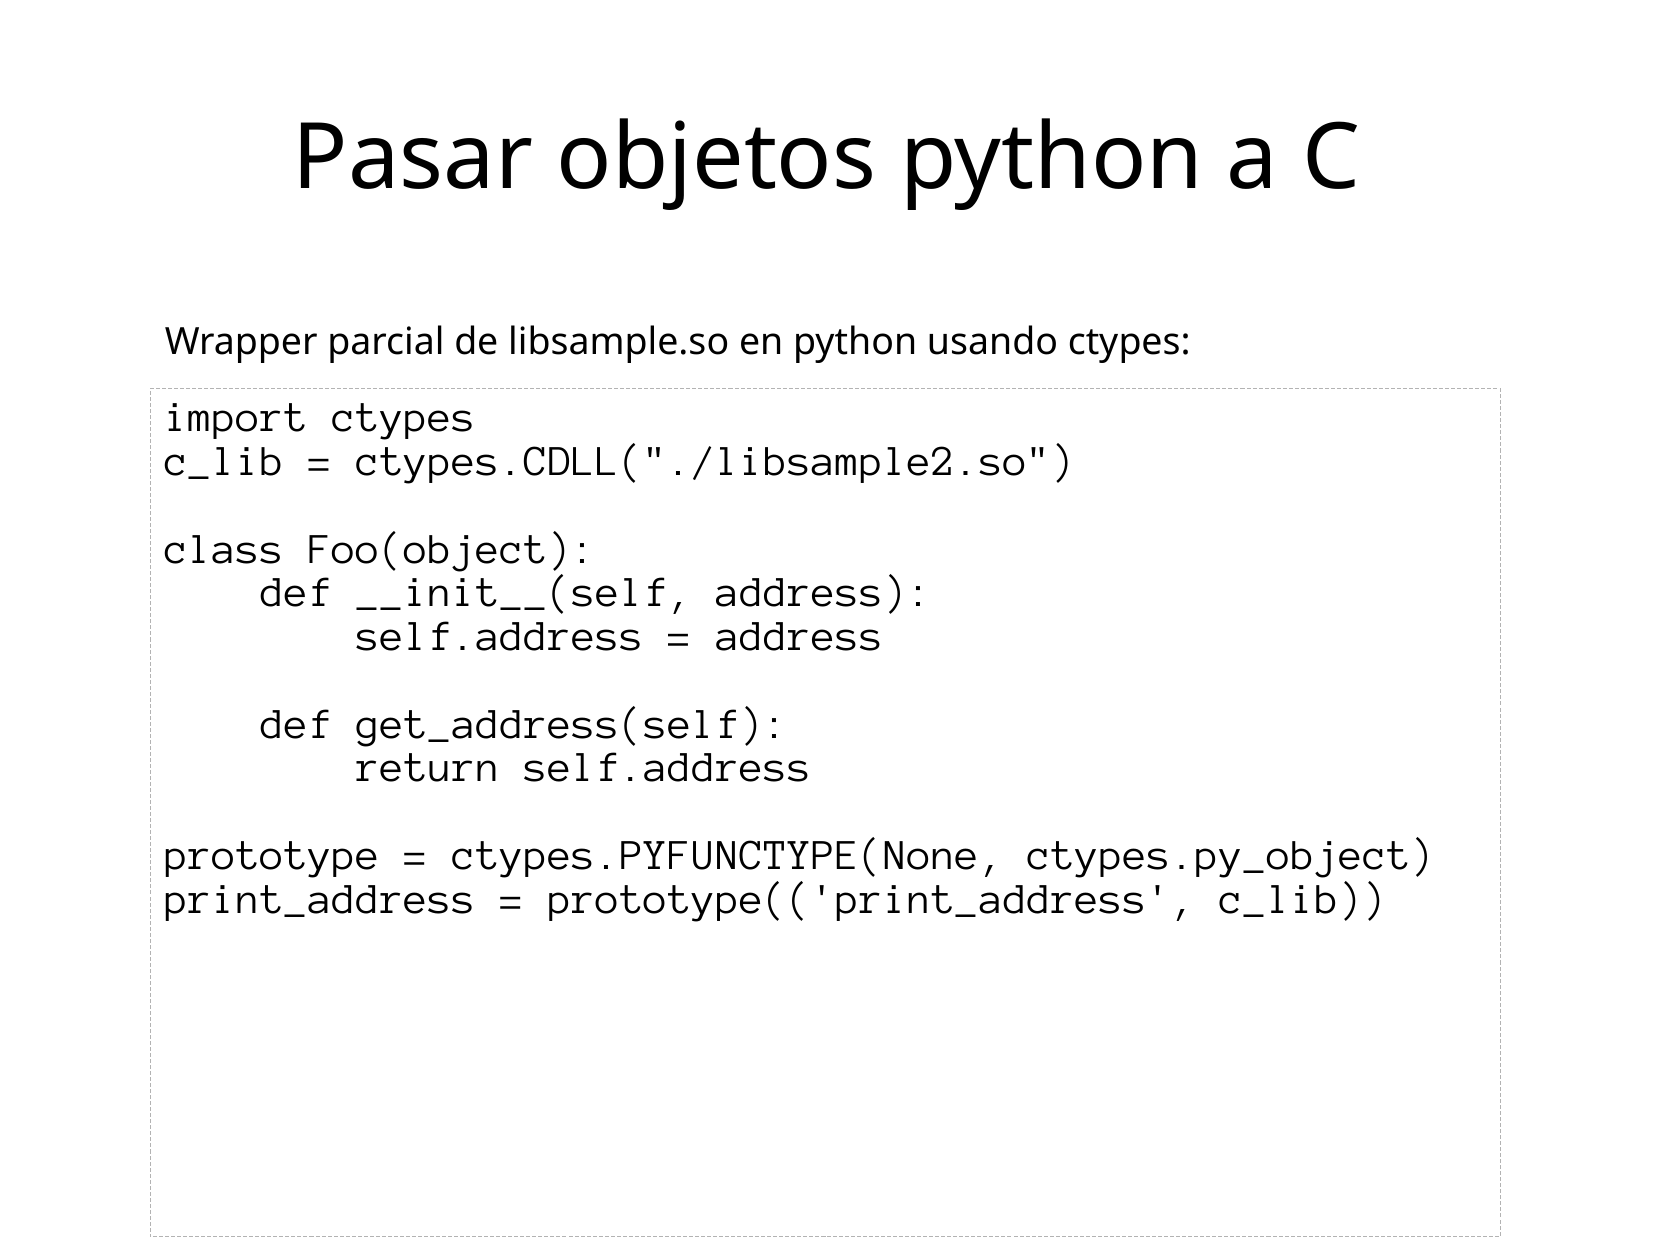

# Pasar objetos python a C
Wrapper parcial de libsample.so en python usando ctypes:
import ctypes
c_lib = ctypes.CDLL("./libsample2.so")
class Foo(object):
 def __init__(self, address):
 self.address = address
 def get_address(self):
 return self.address
prototype = ctypes.PYFUNCTYPE(None, ctypes.py_object)
print_address = prototype(('print_address', c_lib))